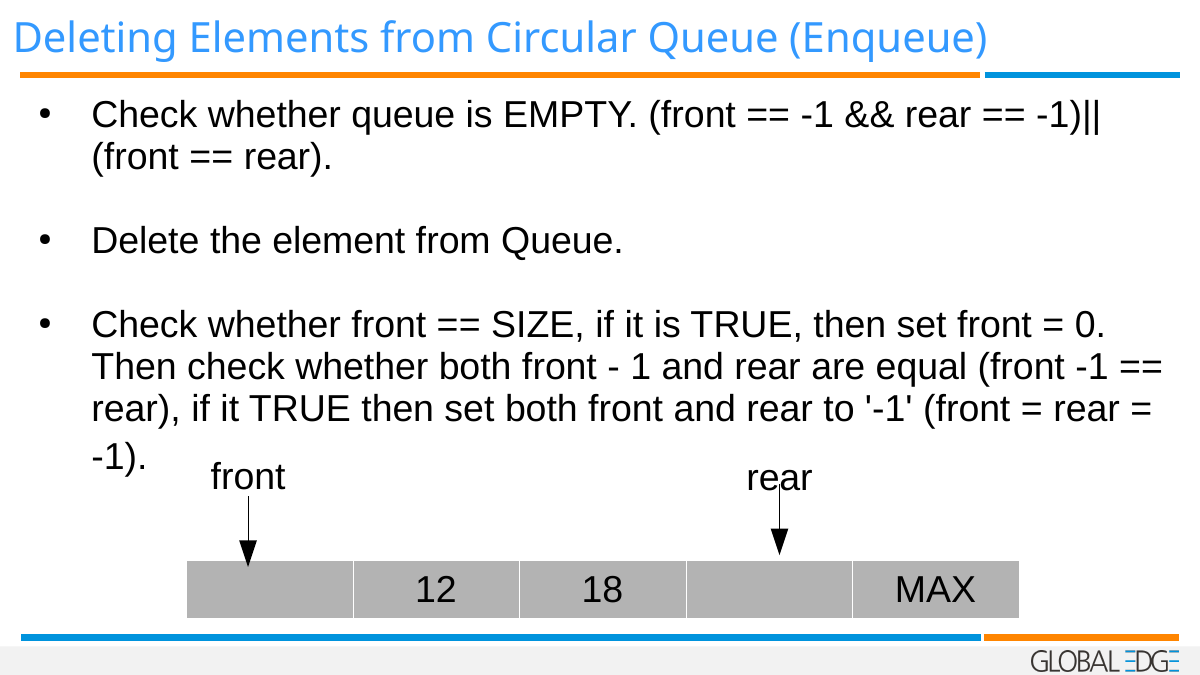

# Deleting Elements from Circular Queue (Enqueue)
Check whether queue is EMPTY. (front == -1 && rear == -1)||(front == rear).
Delete the element from Queue.
Check whether front == SIZE, if it is TRUE, then set front = 0. Then check whether both front - 1 and rear are equal (front -1 == rear), if it TRUE then set both front and rear to '-1' (front = rear = -1).
front
rear
| | 12 | 18 | | MAX |
| --- | --- | --- | --- | --- |